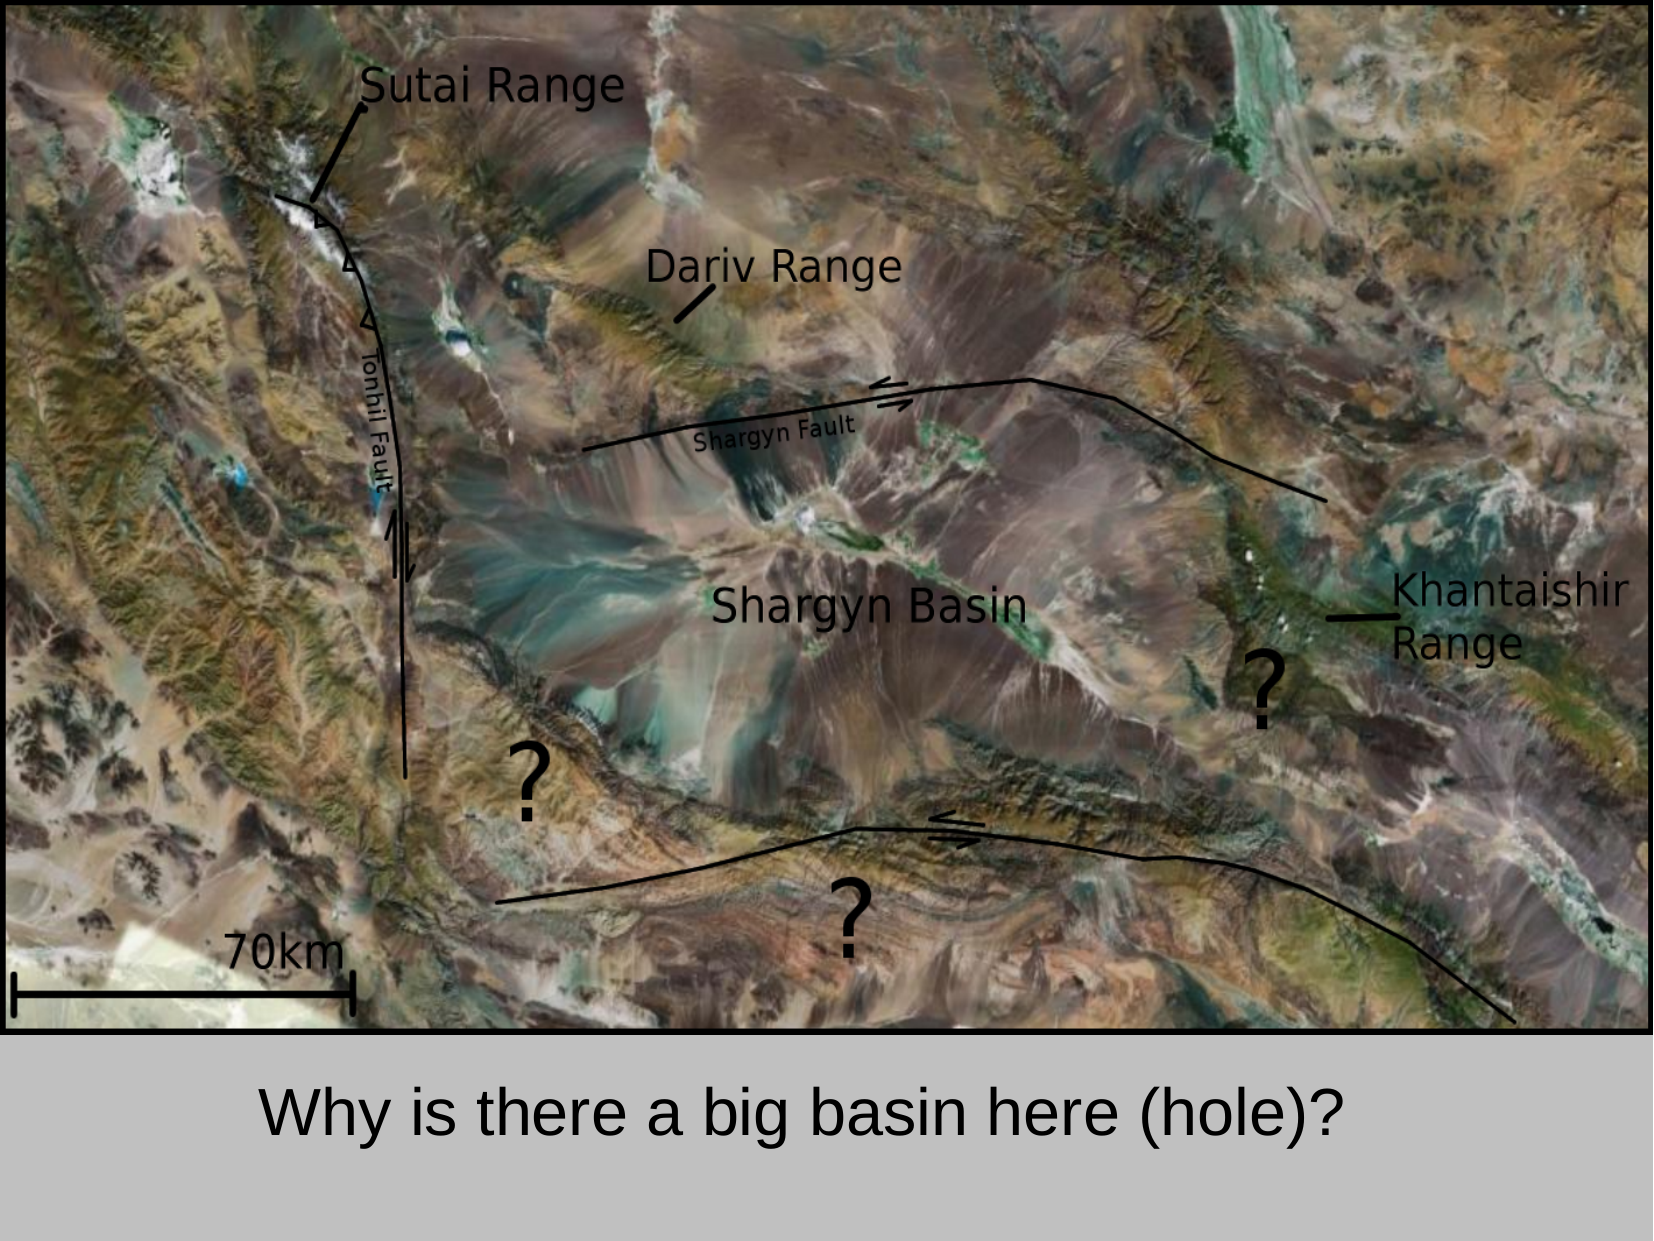

# Why is there a big basin here (hole)?